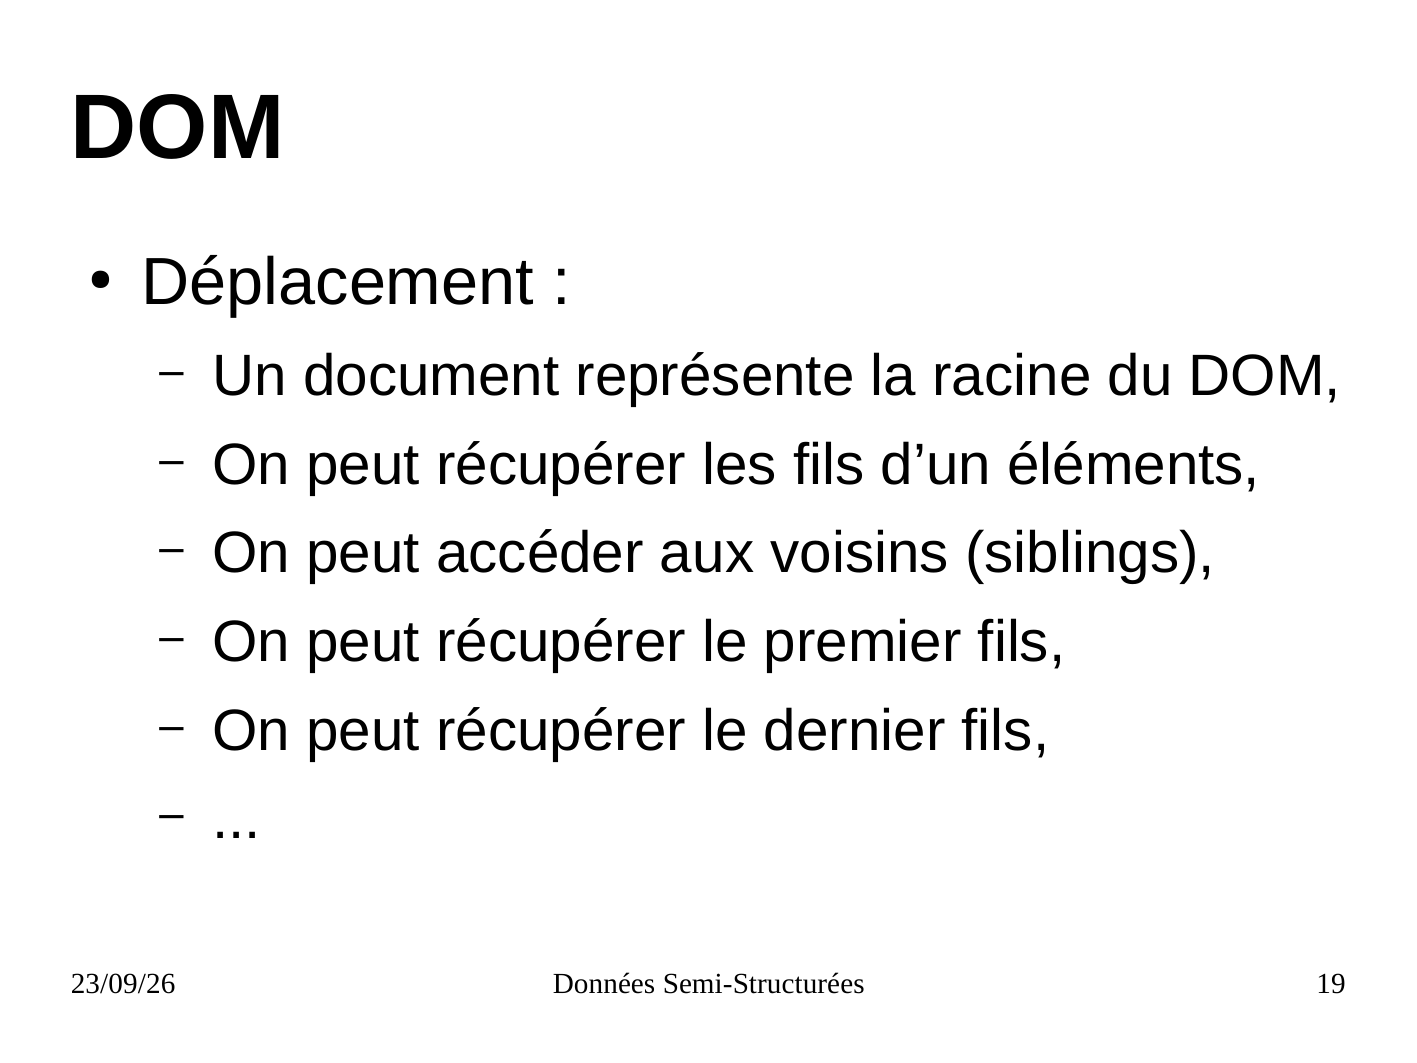

# DOM
Déplacement :
Un document représente la racine du DOM,
On peut récupérer les fils d’un éléments,
On peut accéder aux voisins (siblings),
On peut récupérer le premier fils,
On peut récupérer le dernier fils,
...
Données Semi-Structurées
19